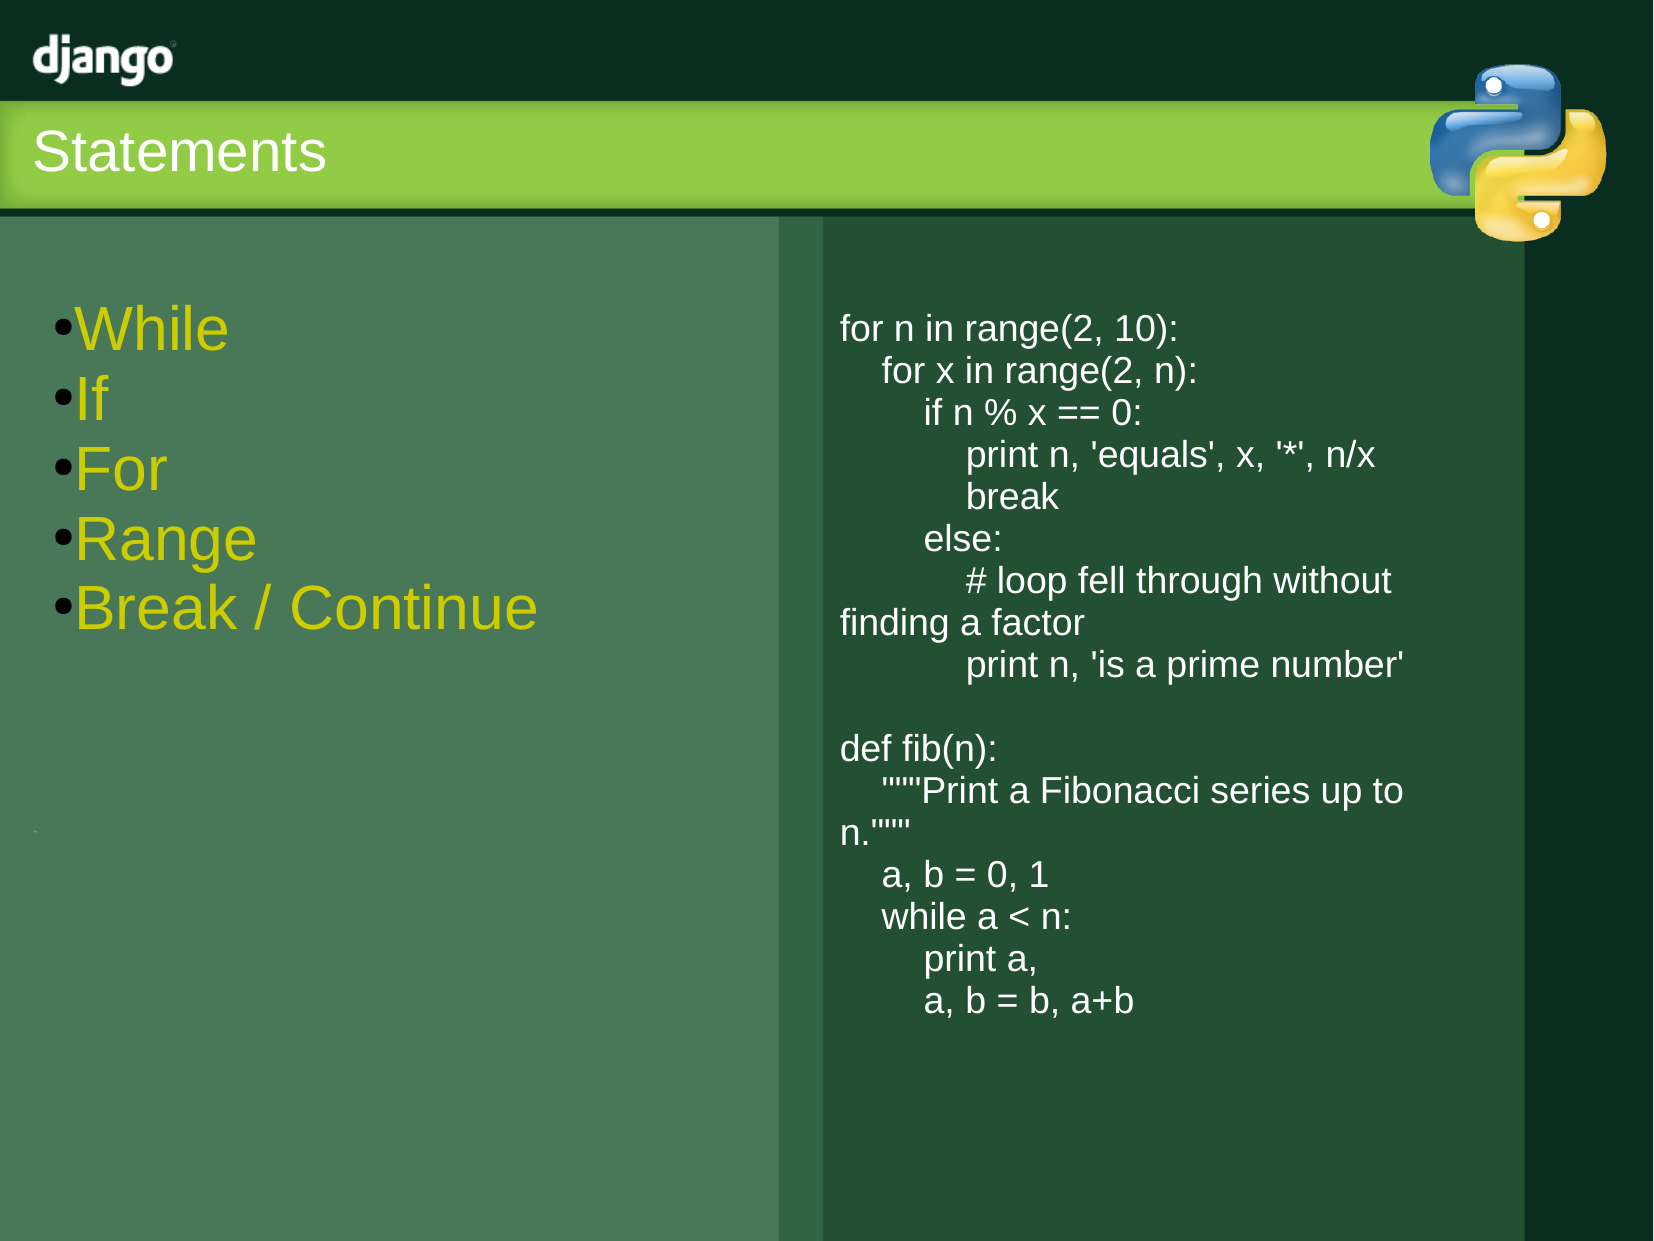

Statements
While
If
For
Range
Break / Continue
for n in range(2, 10):
 for x in range(2, n):
 if n % x == 0:
 print n, 'equals', x, '*', n/x
 break
 else:
 # loop fell through without finding a factor
 print n, 'is a prime number'
def fib(n):
 """Print a Fibonacci series up to n."""
 a, b = 0, 1
 while a < n:
 print a,
 a, b = b, a+b